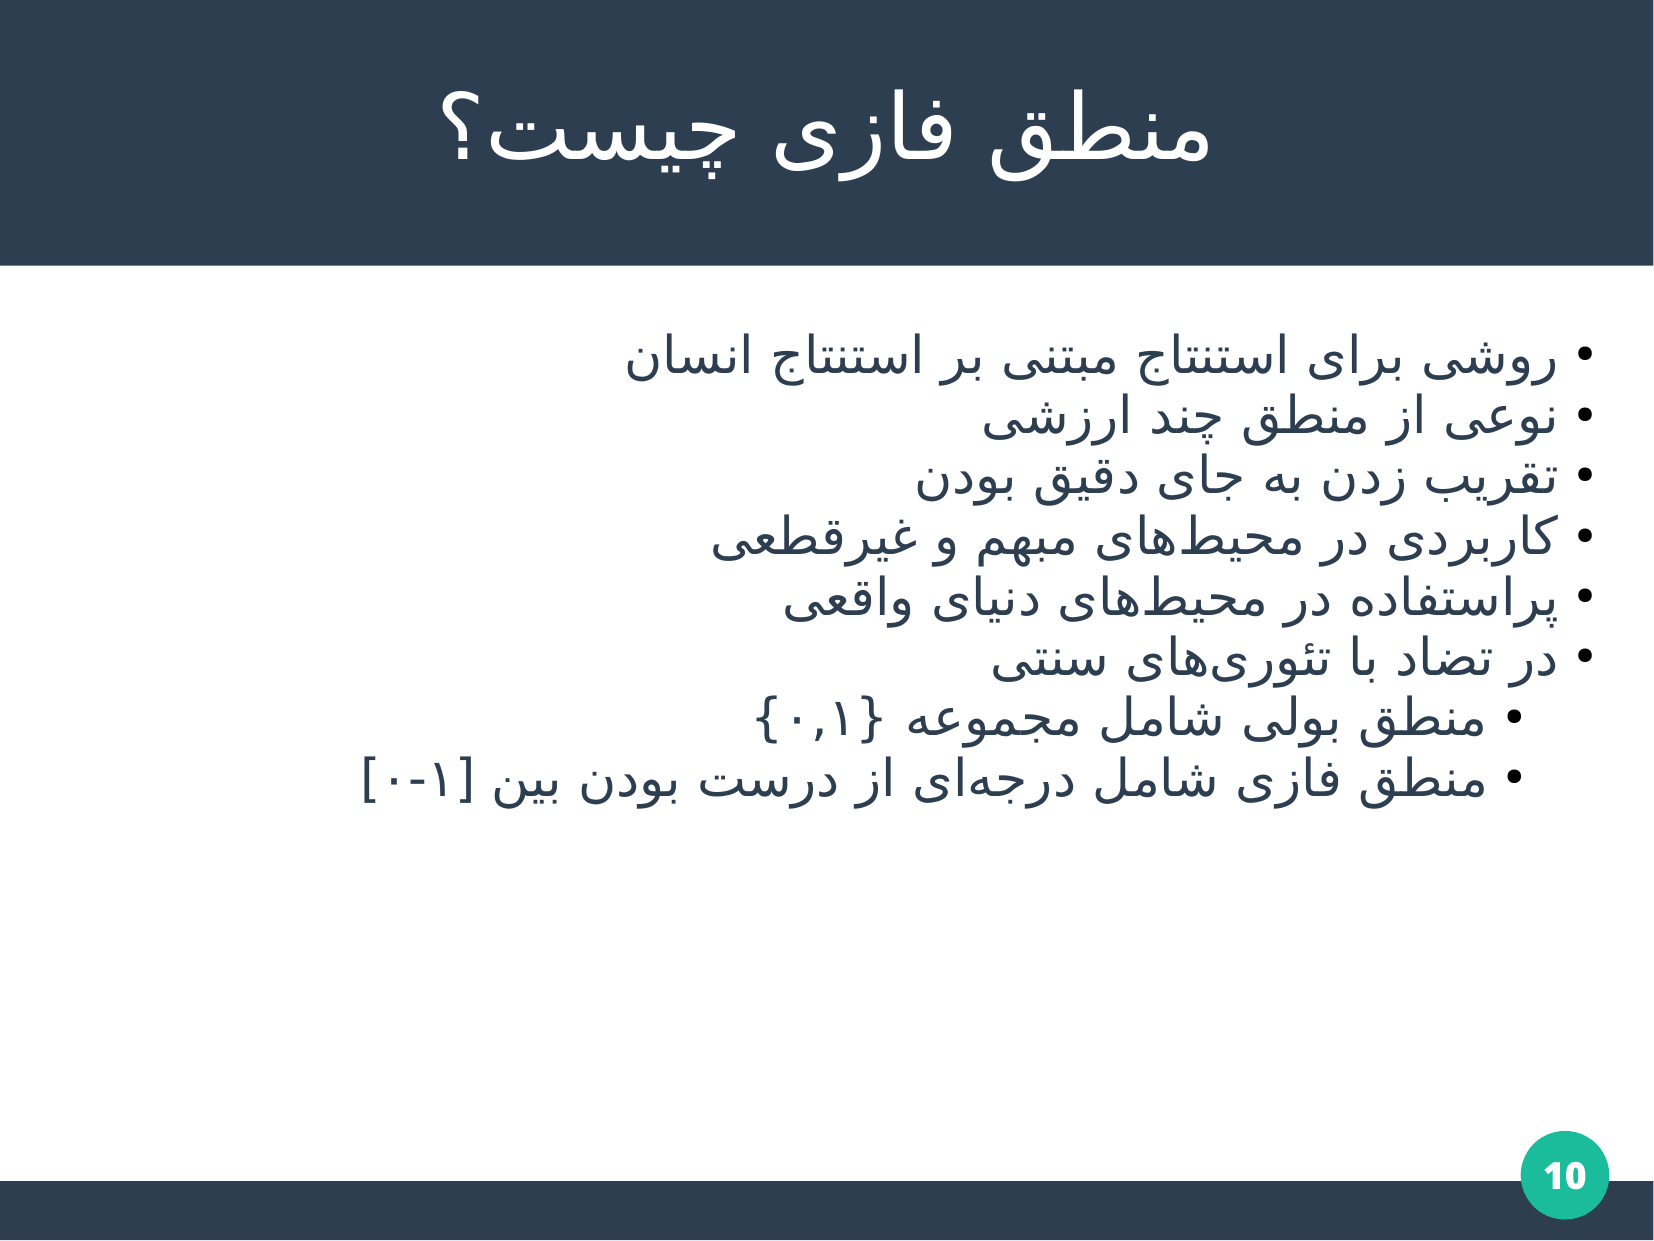

# منطق فازی چیست؟
روشی برای استنتاج مبتنی بر استنتاج انسان
نوعی از منطق چند ارزشی
تقریب زدن به جای دقیق بودن
کاربردی در محیط‌های مبهم و غیرقطعی
پراستفاده در محیط‌های دنیای واقعی
در تضاد با تئوری‌های سنتی
منطق بولی شامل مجموعه {۰,۱}
منطق فازی شامل درجه‌ای از درست بودن بین [۱-۰]
10